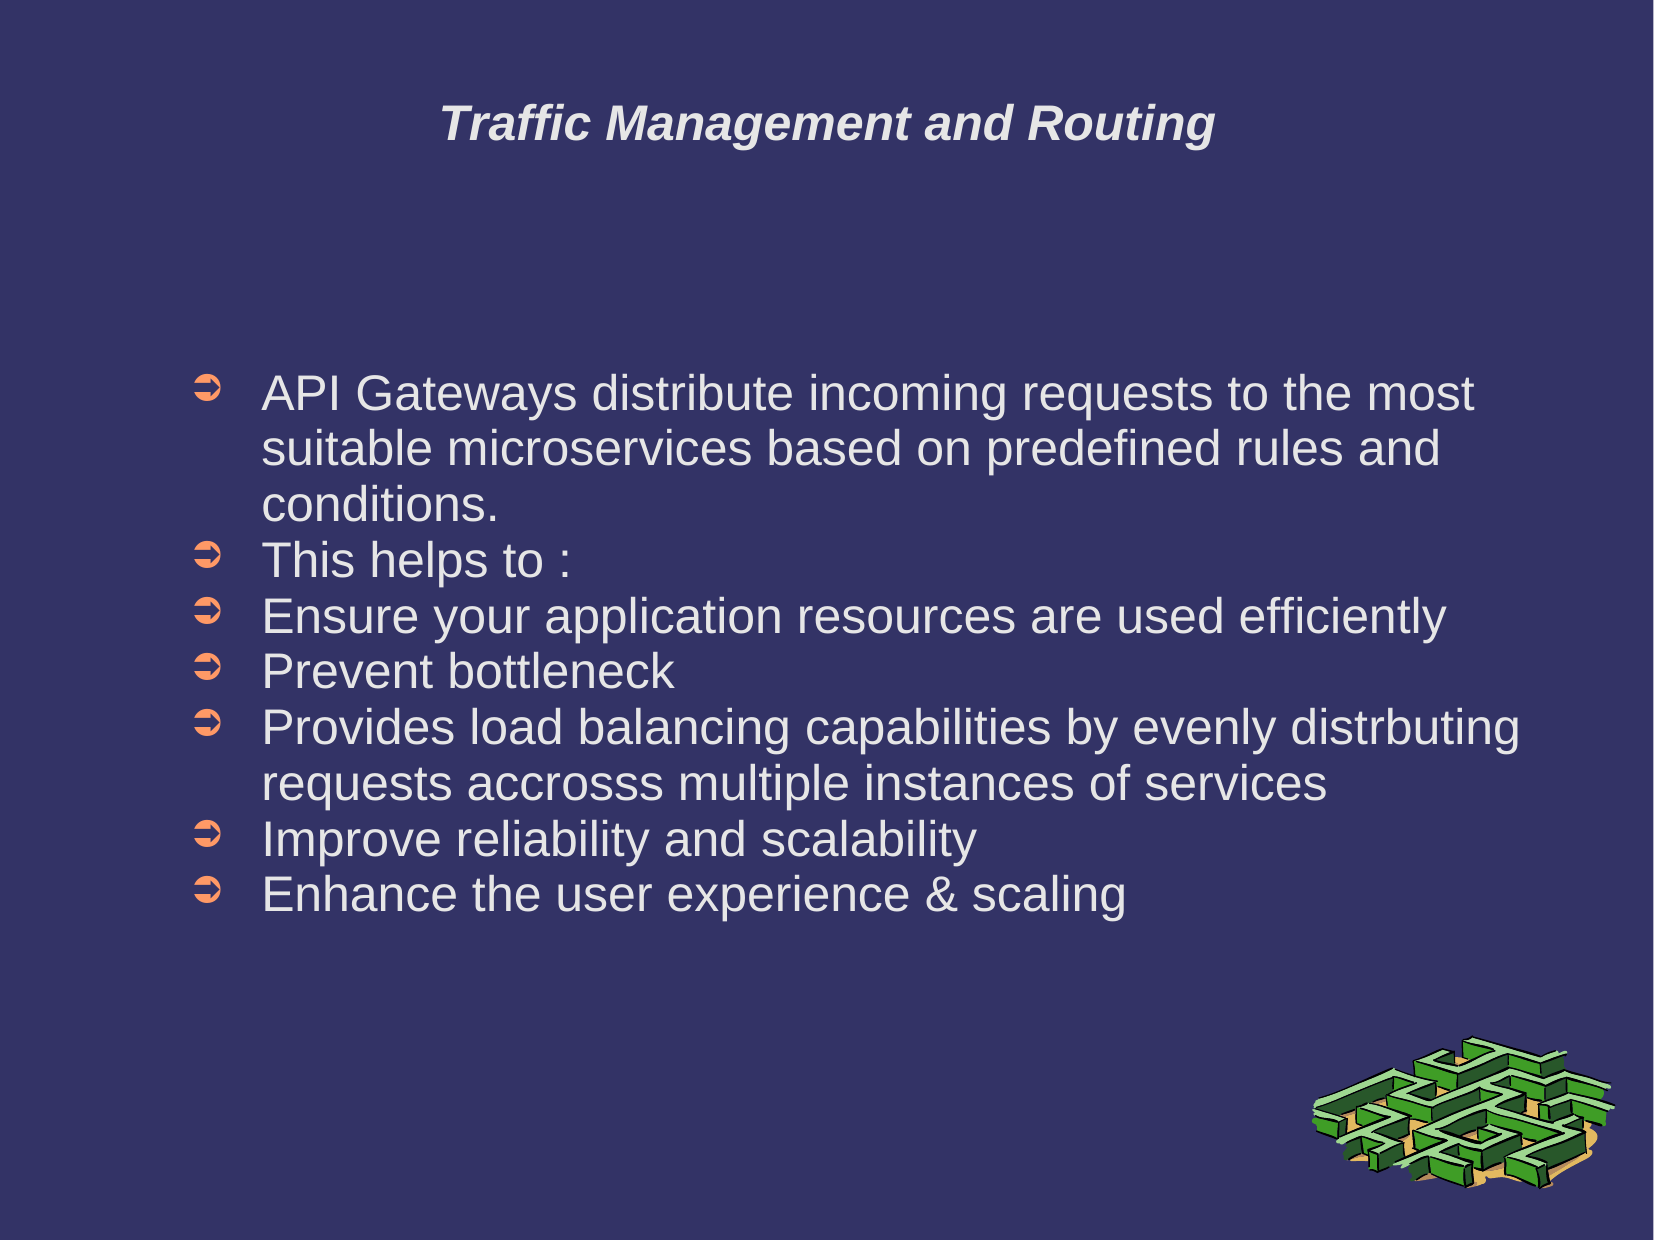

# Traffic Management and Routing
API Gateways distribute incoming requests to the most suitable microservices based on predefined rules and conditions.
This helps to :
Ensure your application resources are used efficiently
Prevent bottleneck
Provides load balancing capabilities by evenly distrbuting requests accrosss multiple instances of services
Improve reliability and scalability
Enhance the user experience & scaling